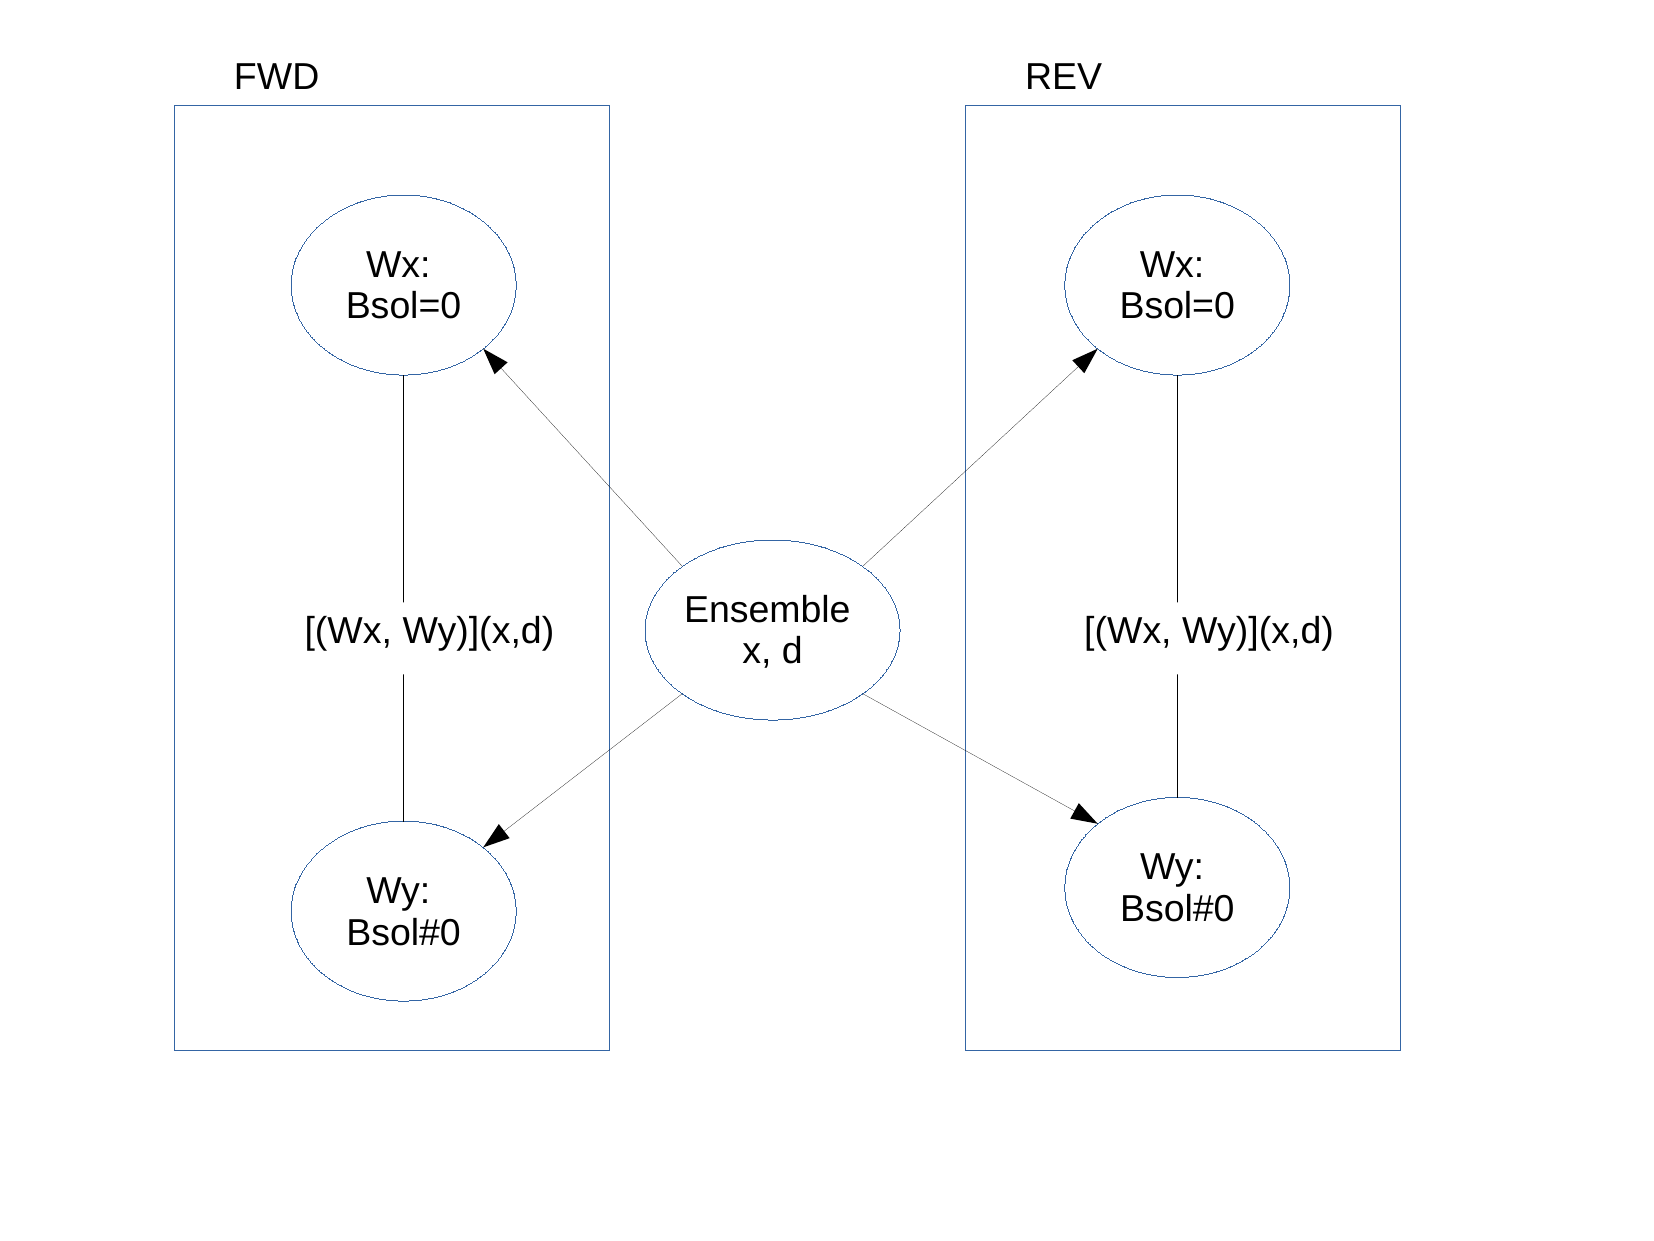

FWD
REV
Wx:
Bsol=0
Wx:
Bsol=0
Ensemble
x, d
[(Wx, Wy)](x,d)
[(Wx, Wy)](x,d)
Wy:
Bsol#0
Wy:
Bsol#0